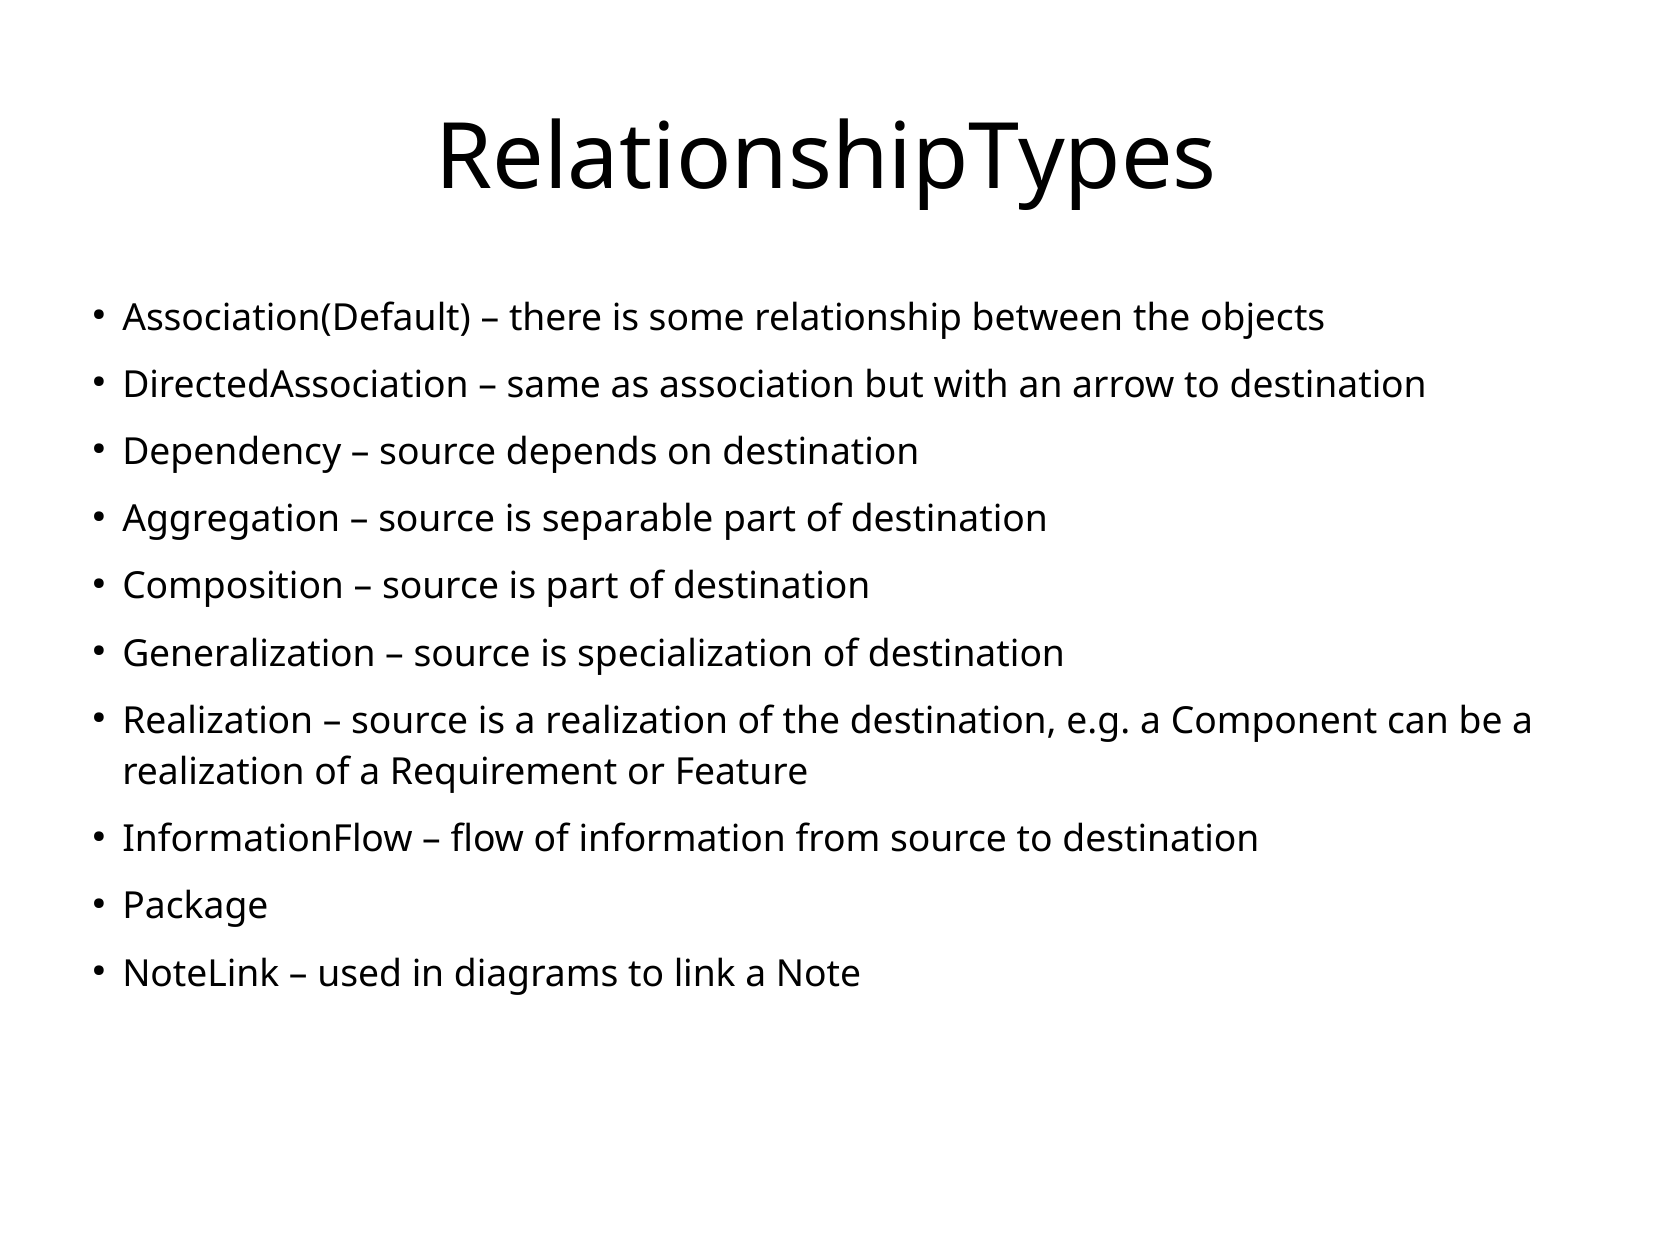

# RelationshipTypes
Association(Default) – there is some relationship between the objects
DirectedAssociation – same as association but with an arrow to destination
Dependency – source depends on destination
Aggregation – source is separable part of destination
Composition – source is part of destination
Generalization – source is specialization of destination
Realization – source is a realization of the destination, e.g. a Component can be a realization of a Requirement or Feature
InformationFlow – flow of information from source to destination
Package
NoteLink – used in diagrams to link a Note